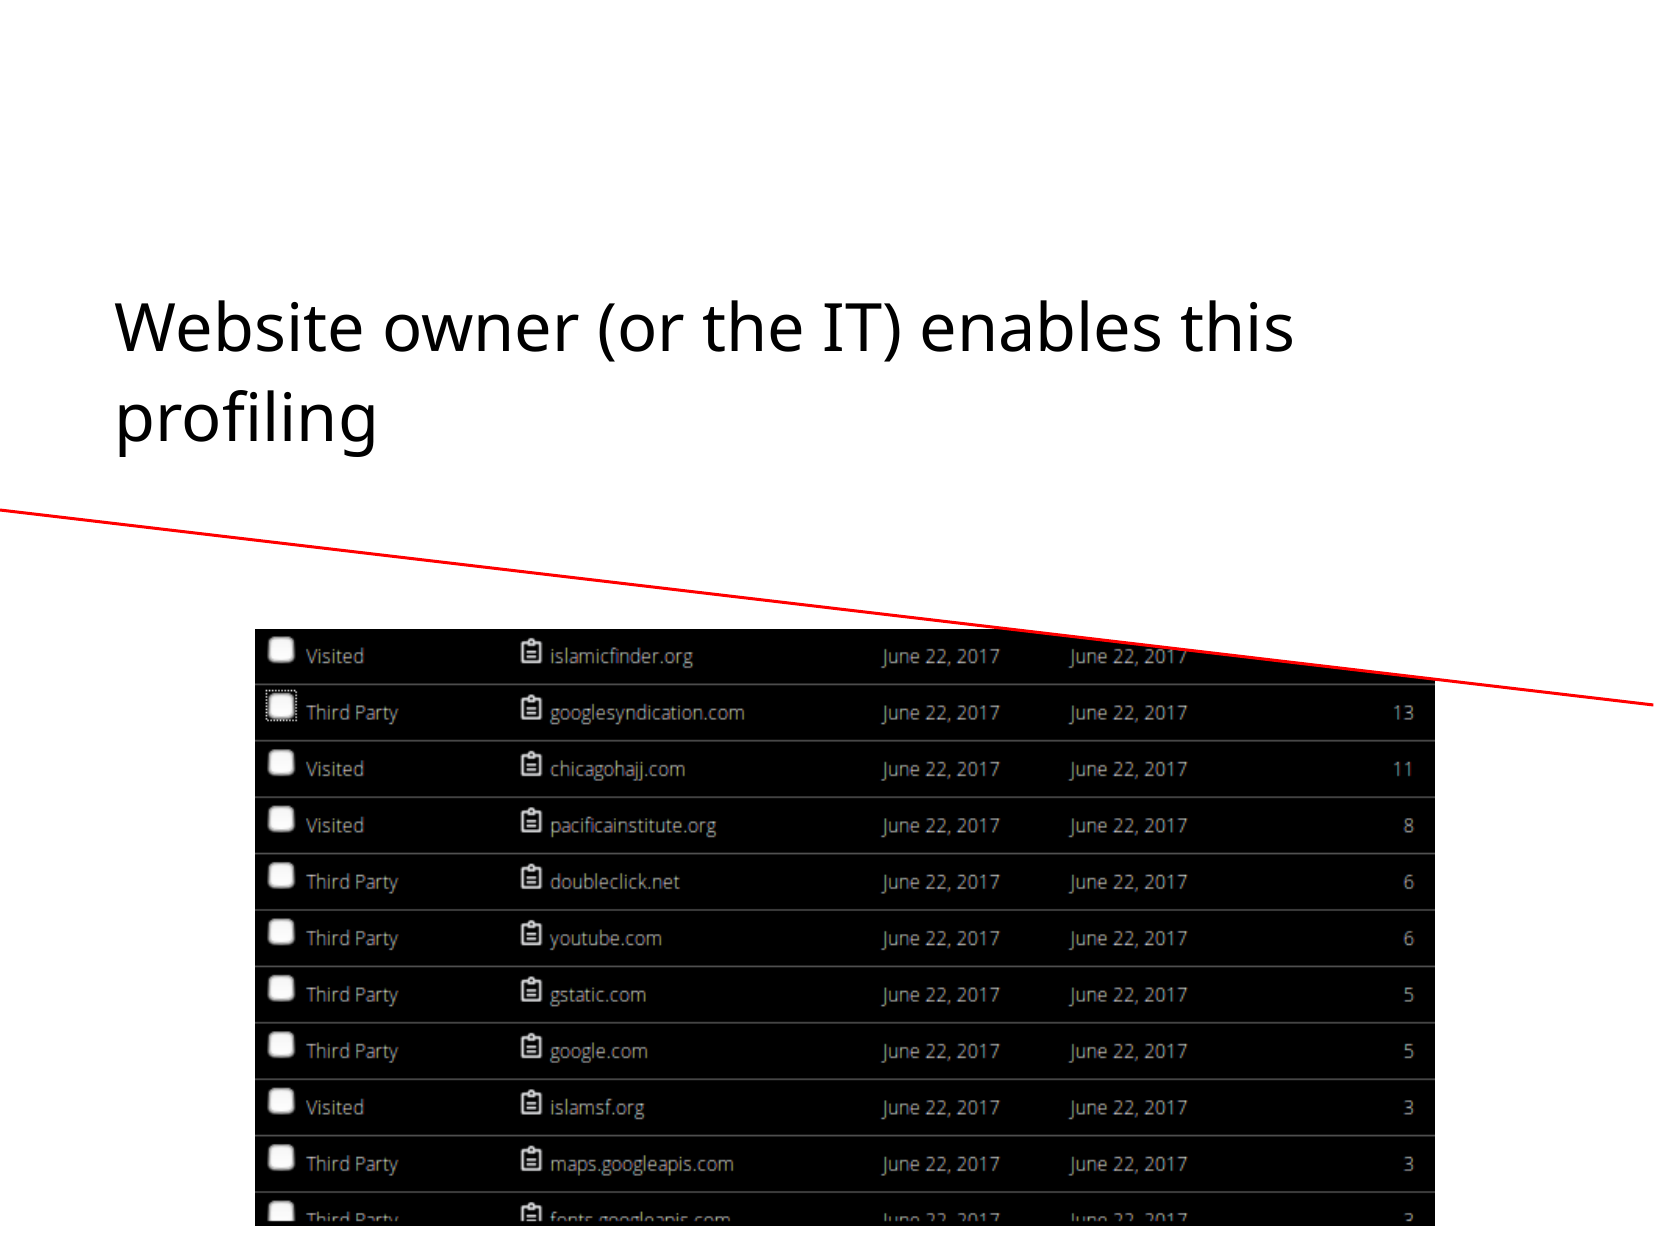

Website owner (or the IT) enables this profiling